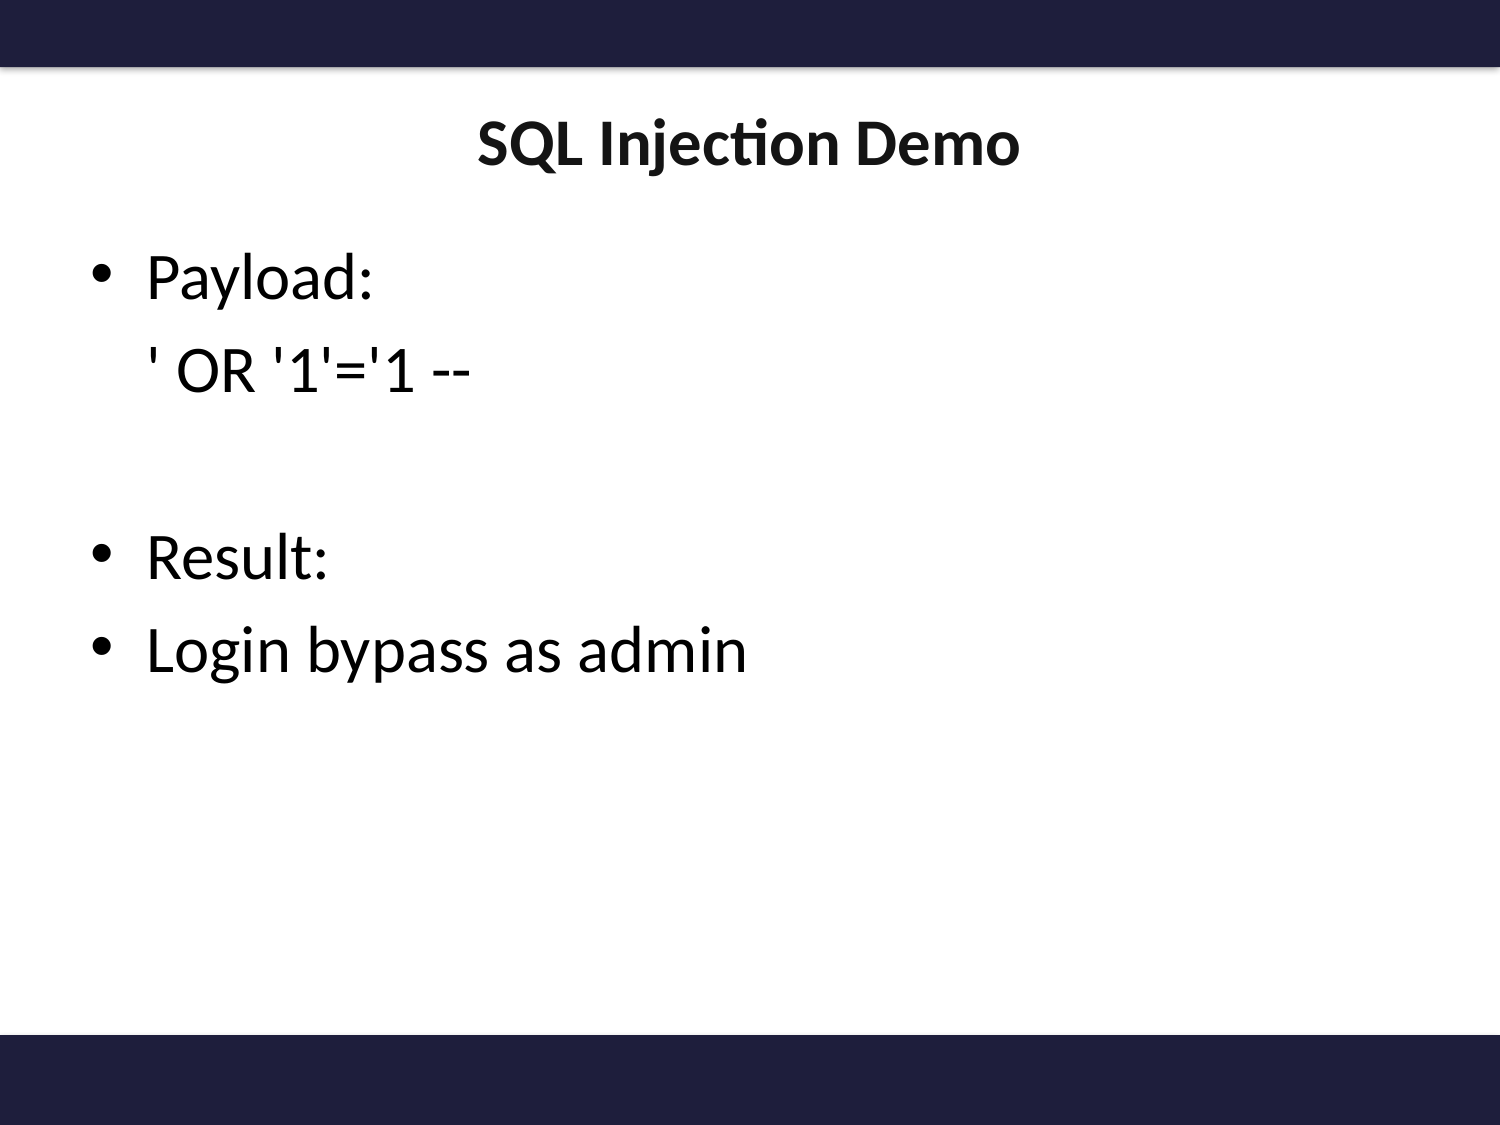

# SQL Injection Demo
Payload:
' OR '1'='1 --
Result:
Login bypass as admin